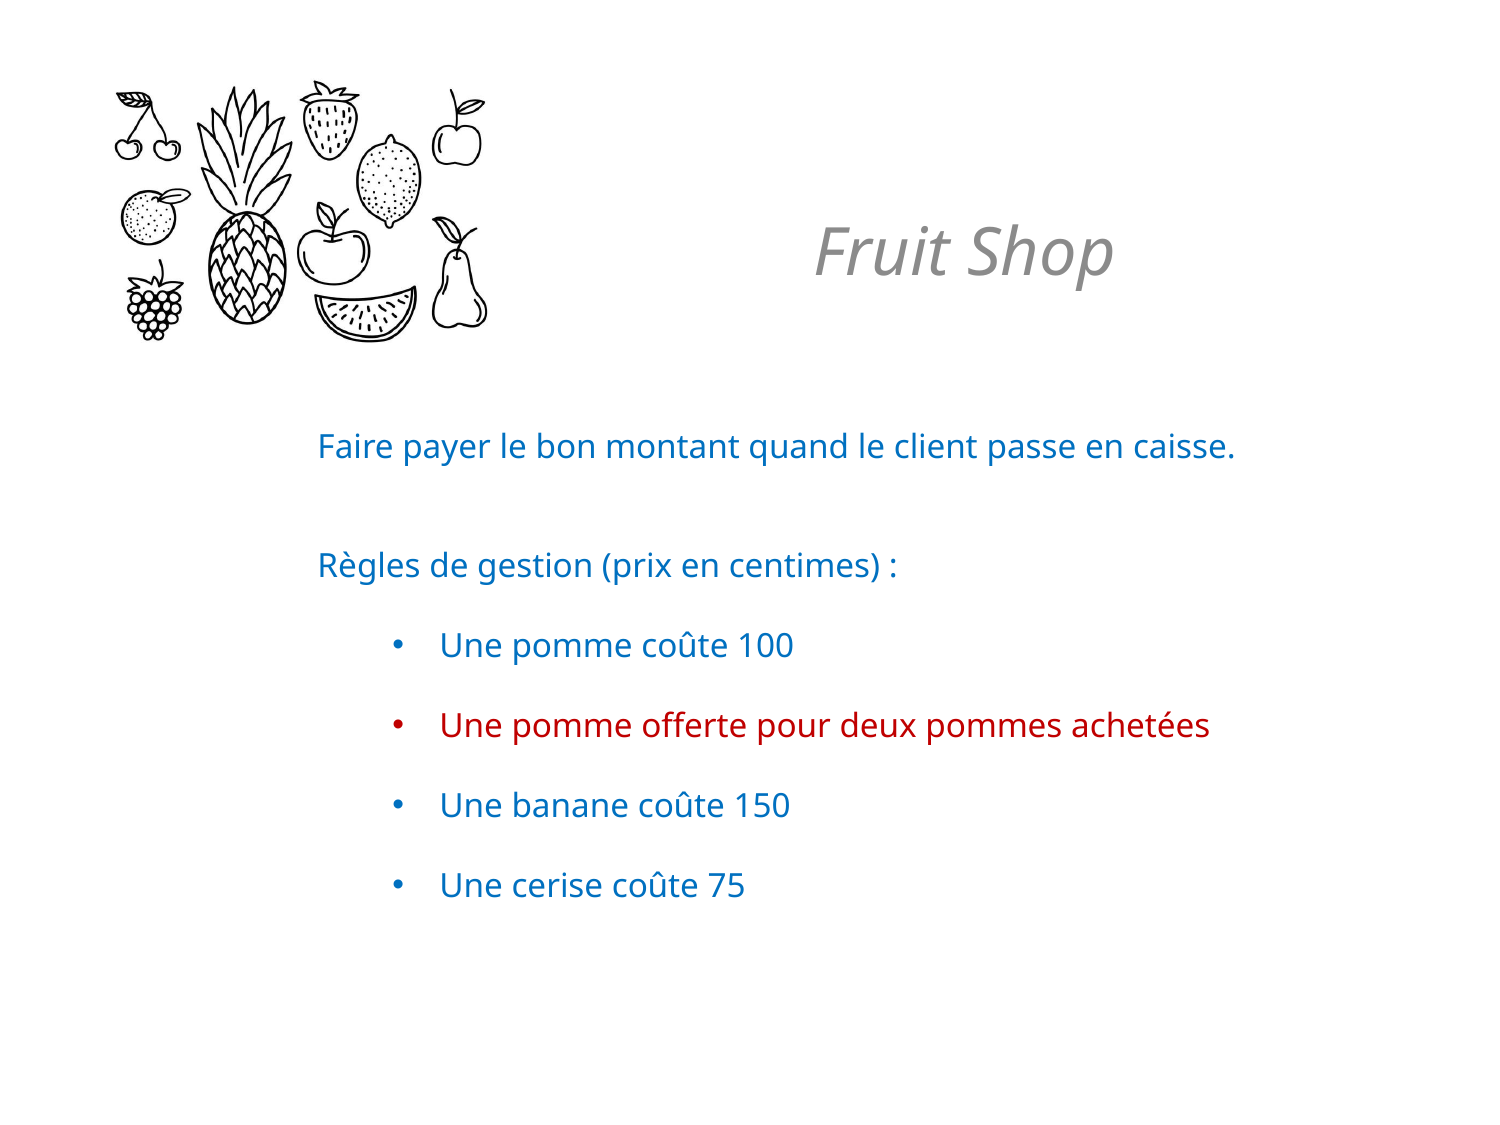

Fruit Shop
Faire payer le bon montant quand le client passe en caisse.
Règles de gestion (prix en centimes) :
Une pomme coûte 100
Une pomme offerte pour deux pommes achetées
Une banane coûte 150
Une cerise coûte 75